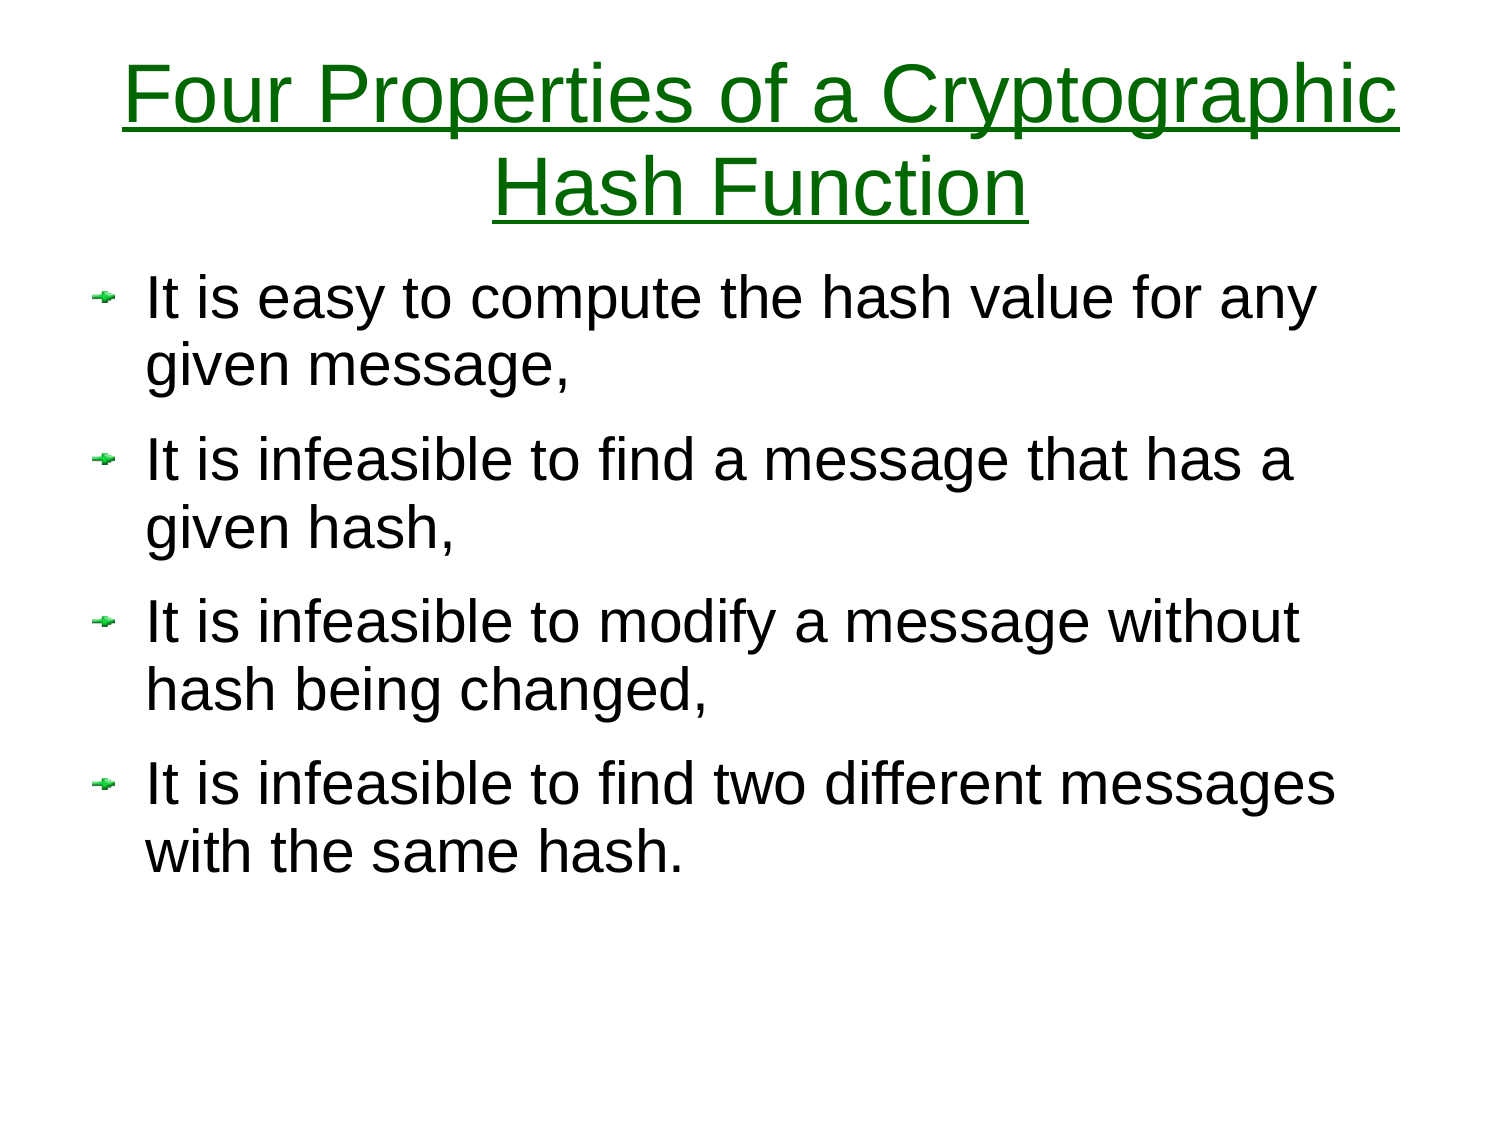

# Four Properties of a Cryptographic Hash Function
It is easy to compute the hash value for any given message,
It is infeasible to find a message that has a given hash,
It is infeasible to modify a message without hash being changed,
It is infeasible to find two different messages with the same hash.